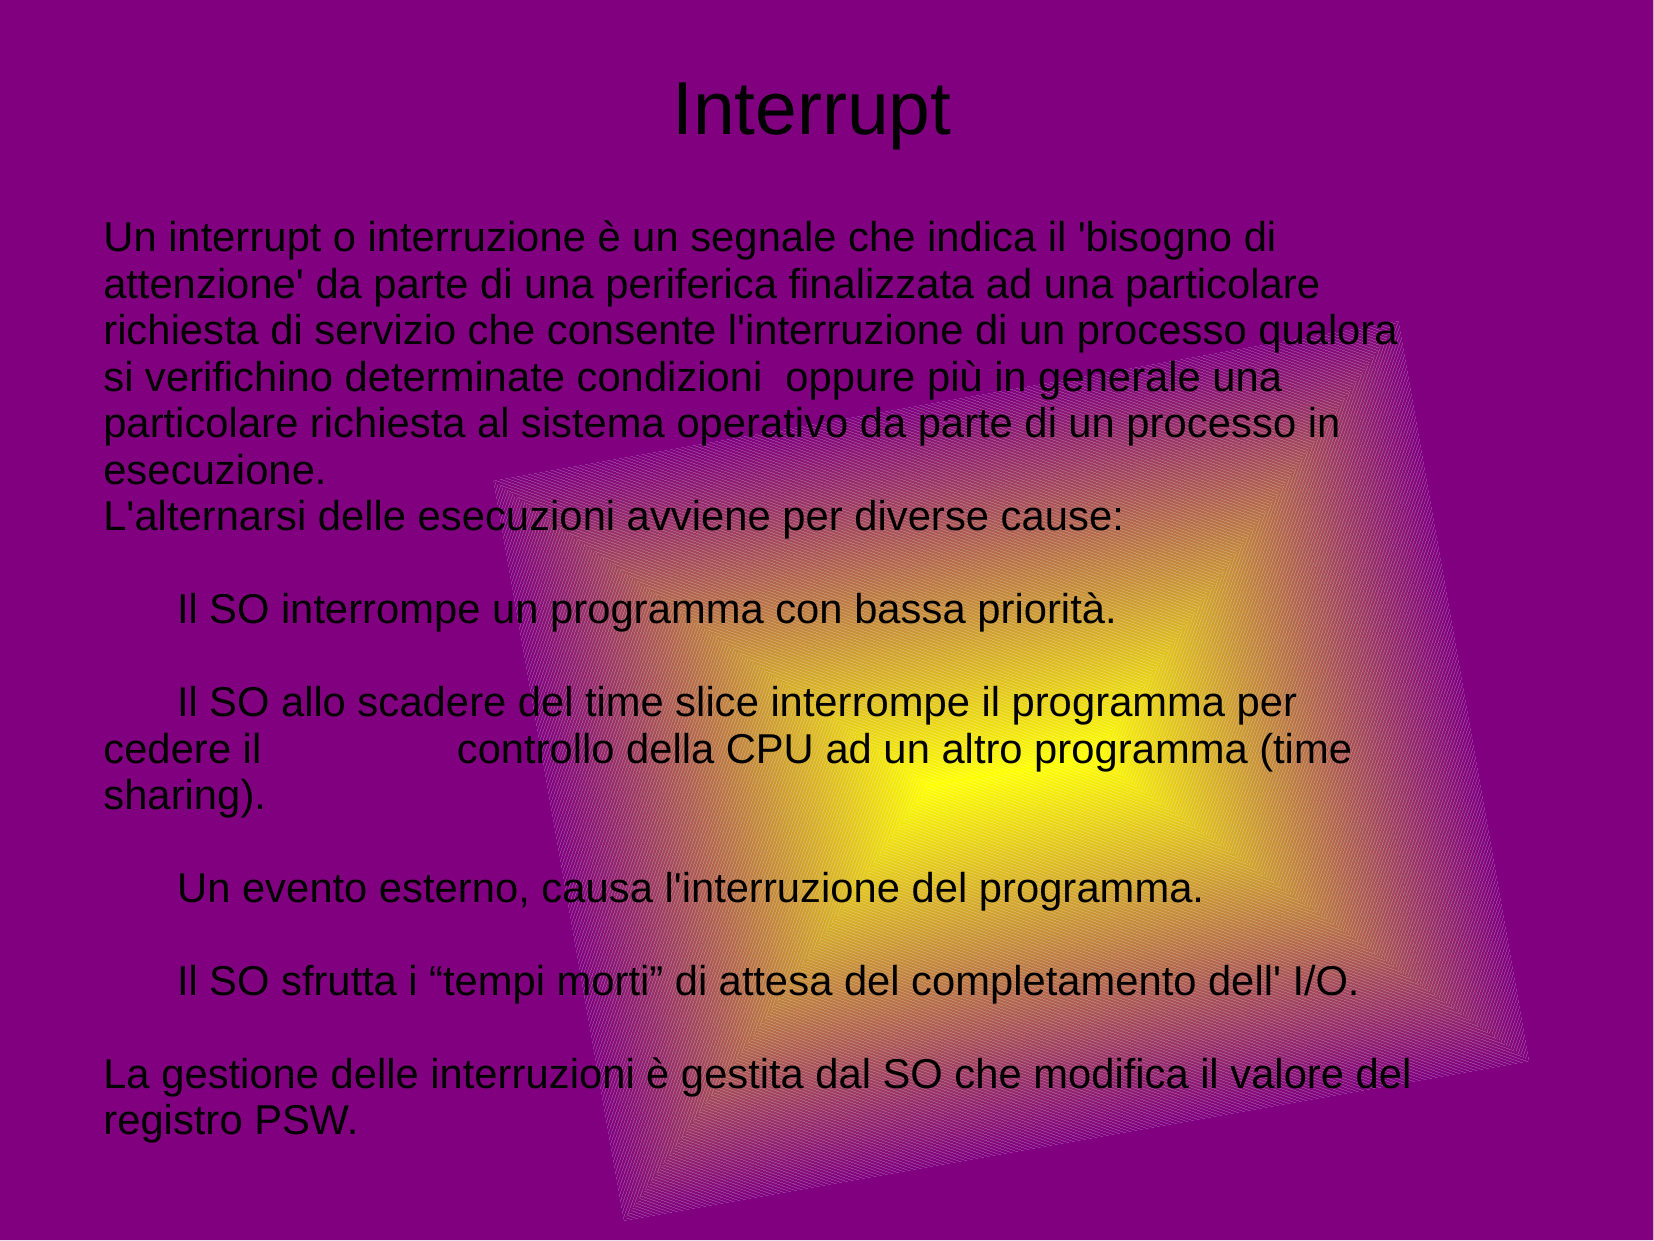

Interrupt
Un interrupt o interruzione è un segnale che indica il 'bisogno di attenzione' da parte di una periferica finalizzata ad una particolare richiesta di servizio che consente l'interruzione di un processo qualora si verifichino determinate condizioni oppure più in generale una particolare richiesta al sistema operativo da parte di un processo in esecuzione.
L'alternarsi delle esecuzioni avviene per diverse cause:
	Il SO interrompe un programma con bassa priorità.
	Il SO allo scadere del time slice interrompe il programma per cedere il controllo della CPU ad un altro programma (time sharing).
	Un evento esterno, causa l'interruzione del programma.
	Il SO sfrutta i “tempi morti” di attesa del completamento dell' I/O.
La gestione delle interruzioni è gestita dal SO che modifica il valore del registro PSW.